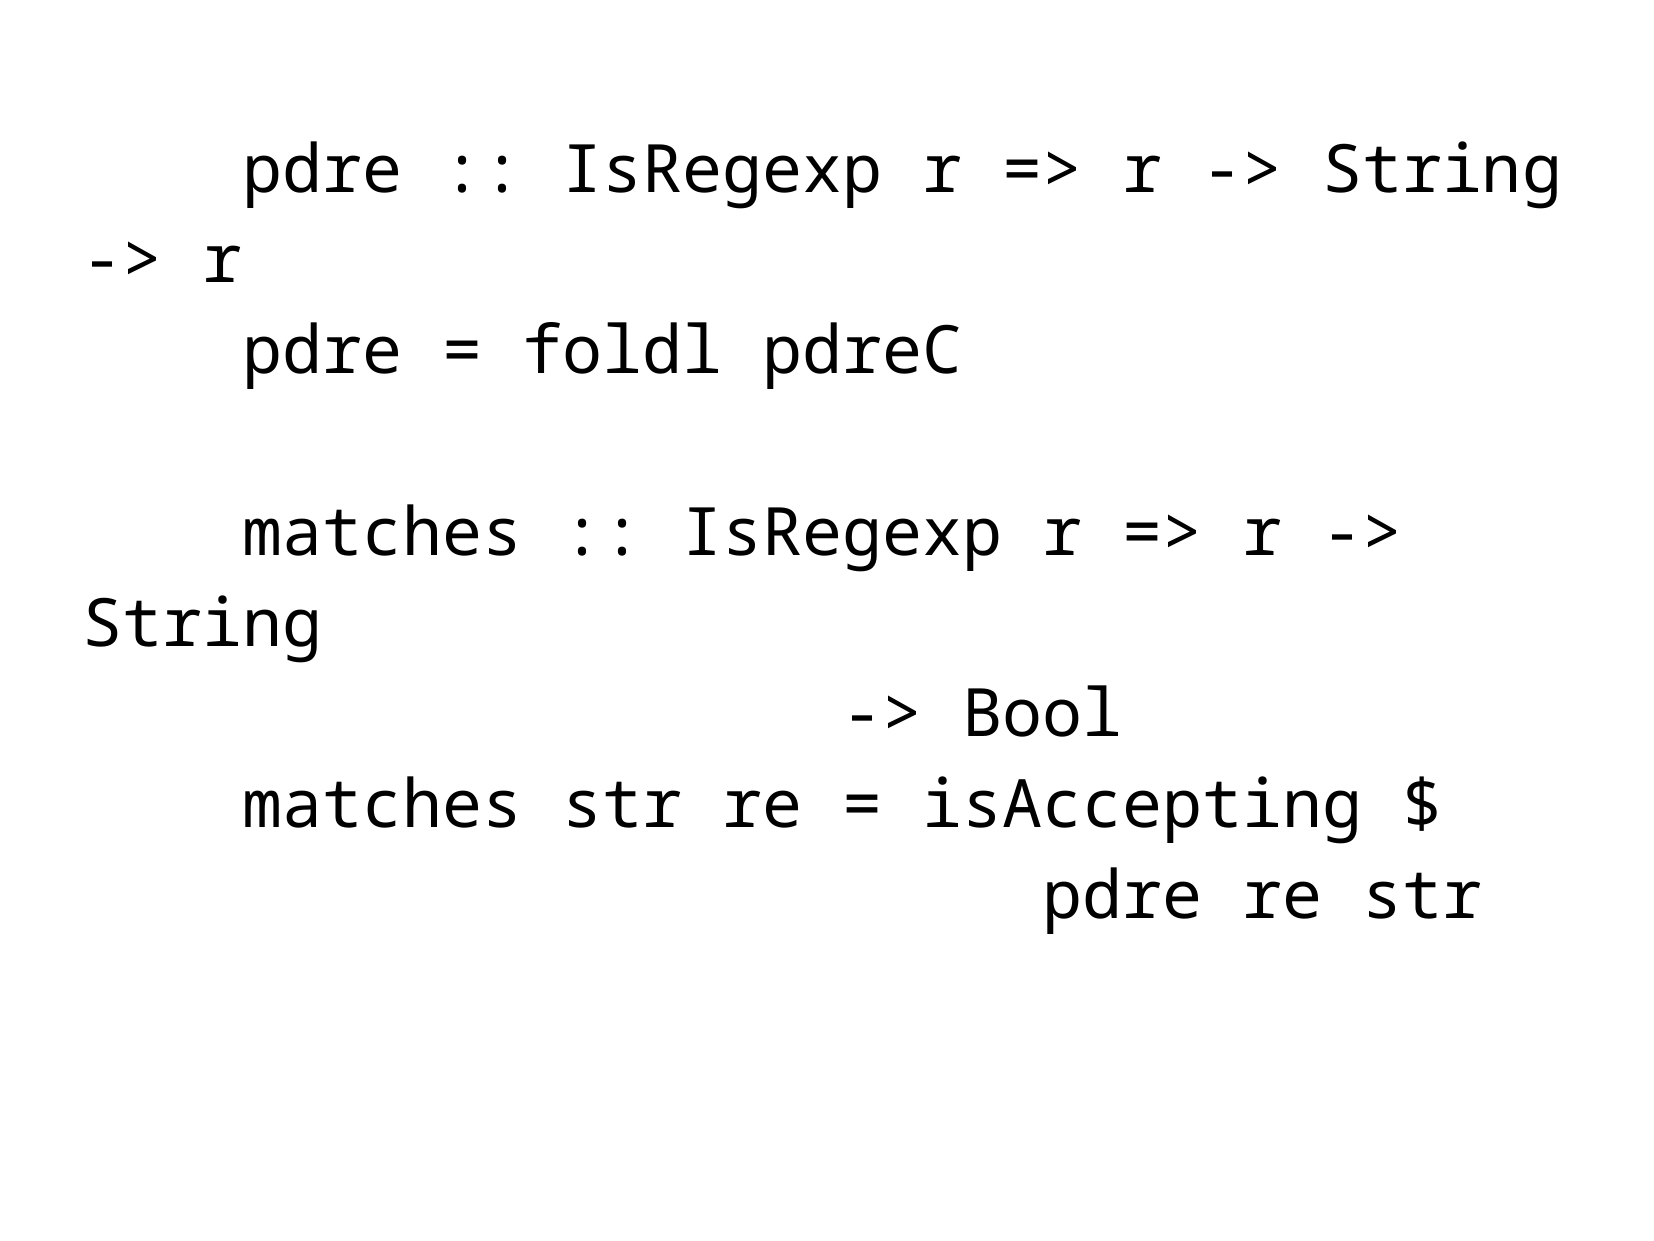

# pdre :: IsRegexp r => r -> String -> r
 pdre = foldl pdreC
 matches :: IsRegexp r => r -> String
 -> Bool
 matches str re = isAccepting $
 pdre re str